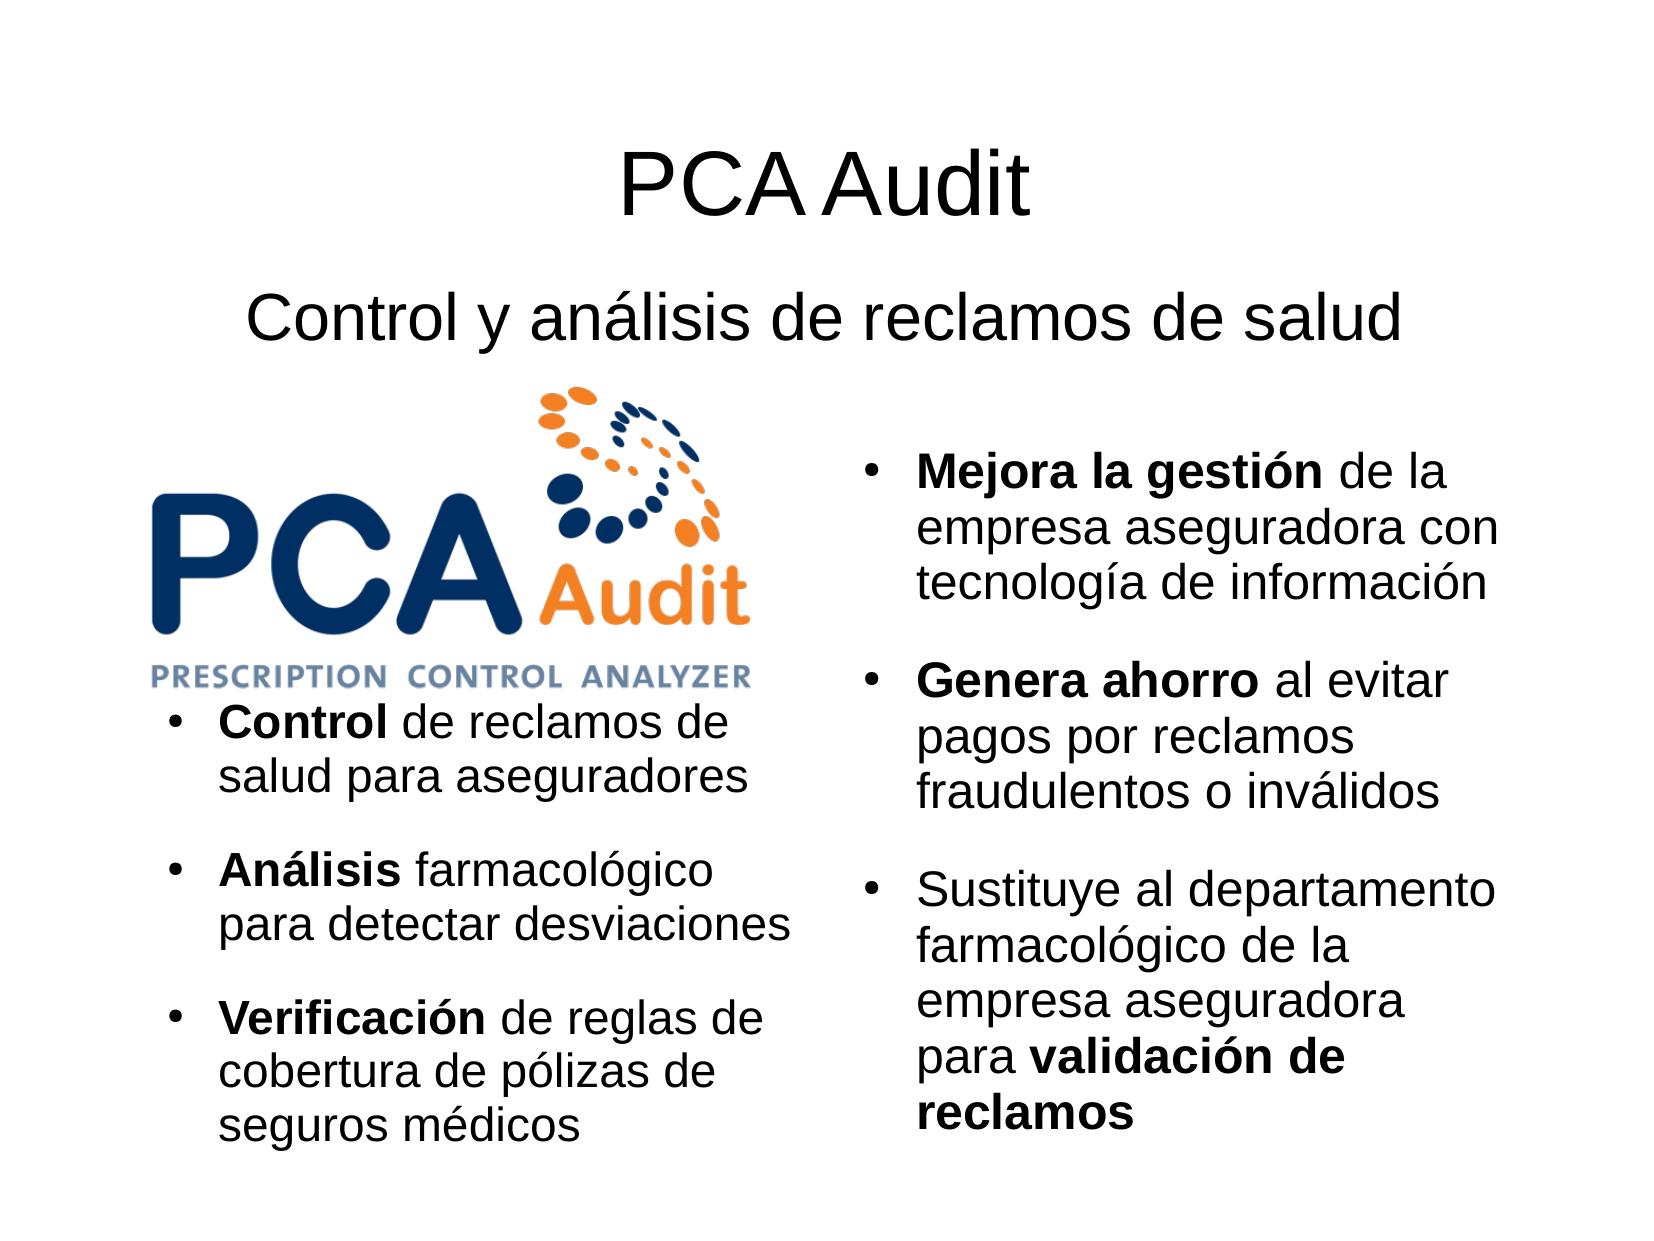

# PCA Audit Control y análisis de reclamos de salud
Mejora la gestión de la empresa aseguradora con tecnología de información
Genera ahorro al evitar pagos por reclamos fraudulentos o inválidos
Sustituye al departamento farmacológico de la empresa aseguradora para validación de reclamos
Control de reclamos de salud para aseguradores
Análisis farmacológico para detectar desviaciones
Verificación de reglas de cobertura de pólizas de seguros médicos